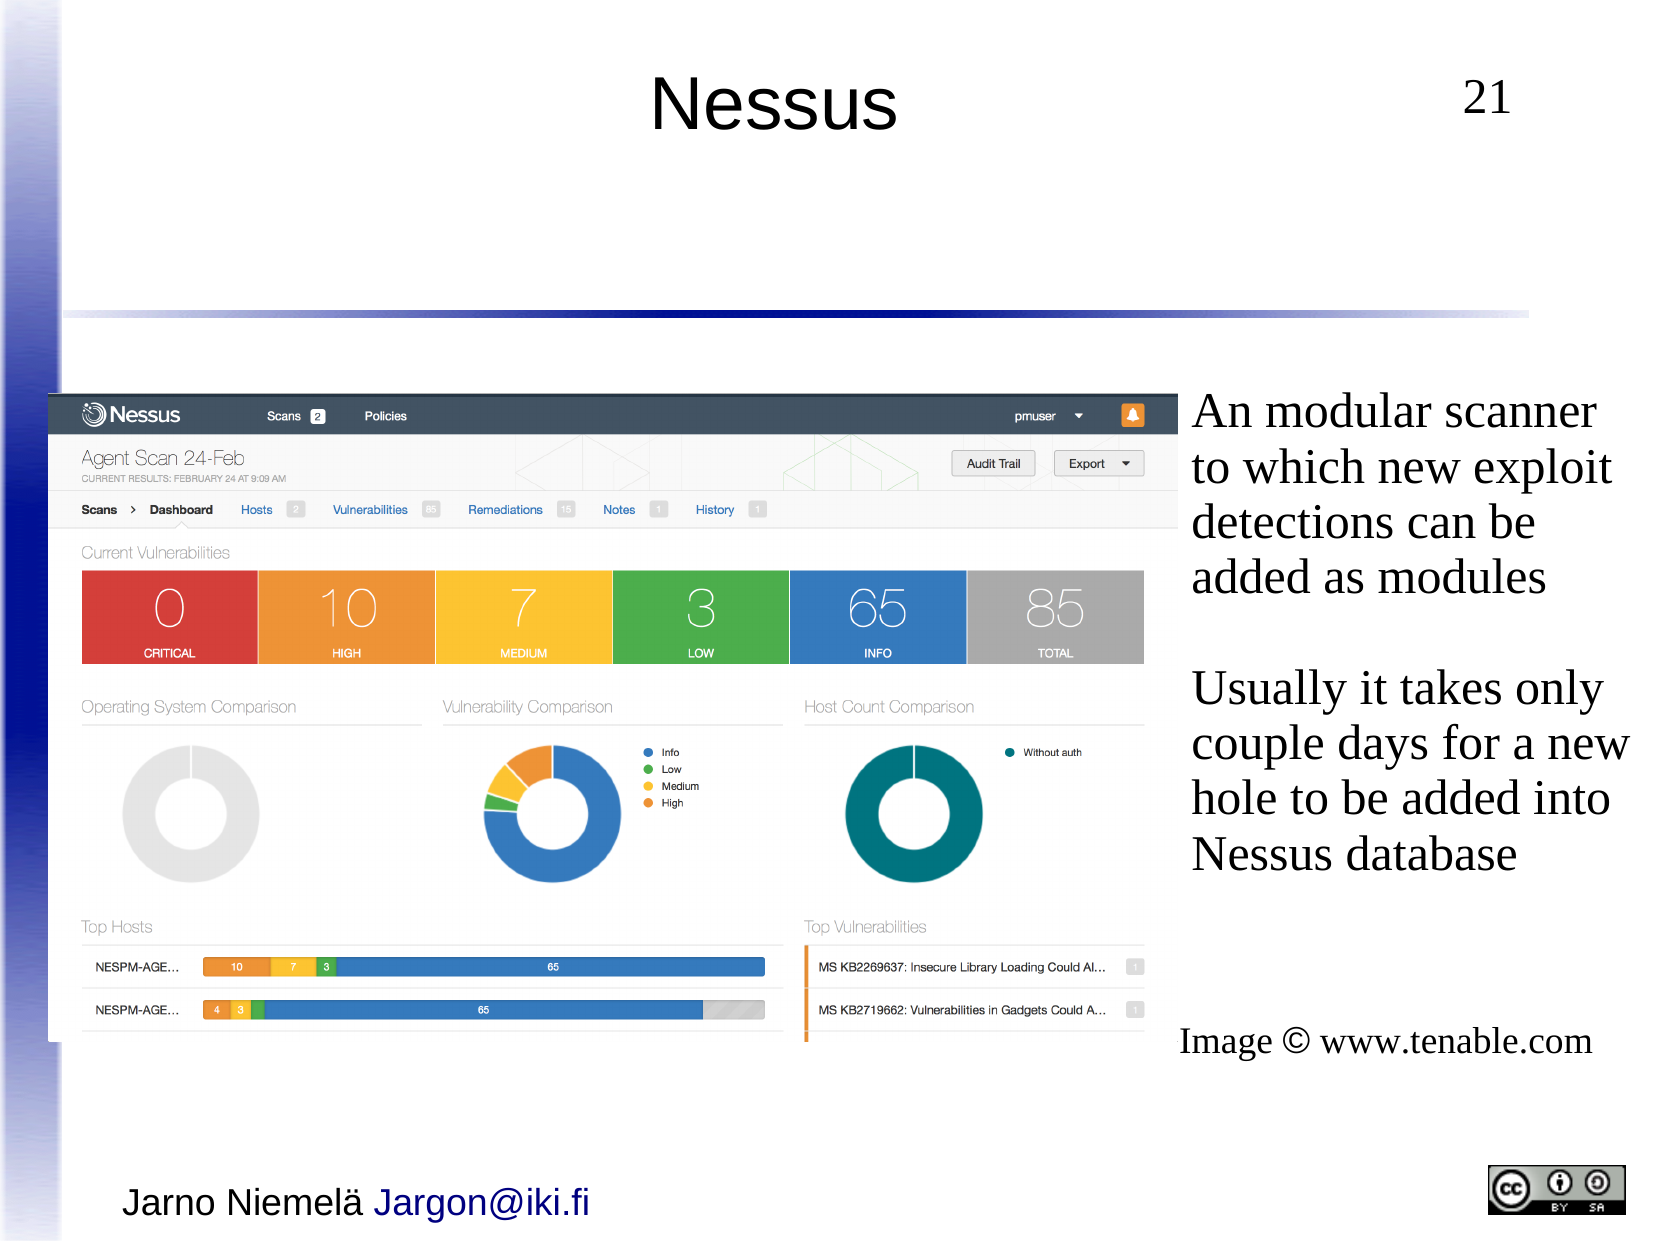

# Nessus
An modular scanner
to which new exploit
detections can be
added as modules
Usually it takes only
couple days for a new
hole to be added into
Nessus database
Image © www.tenable.com